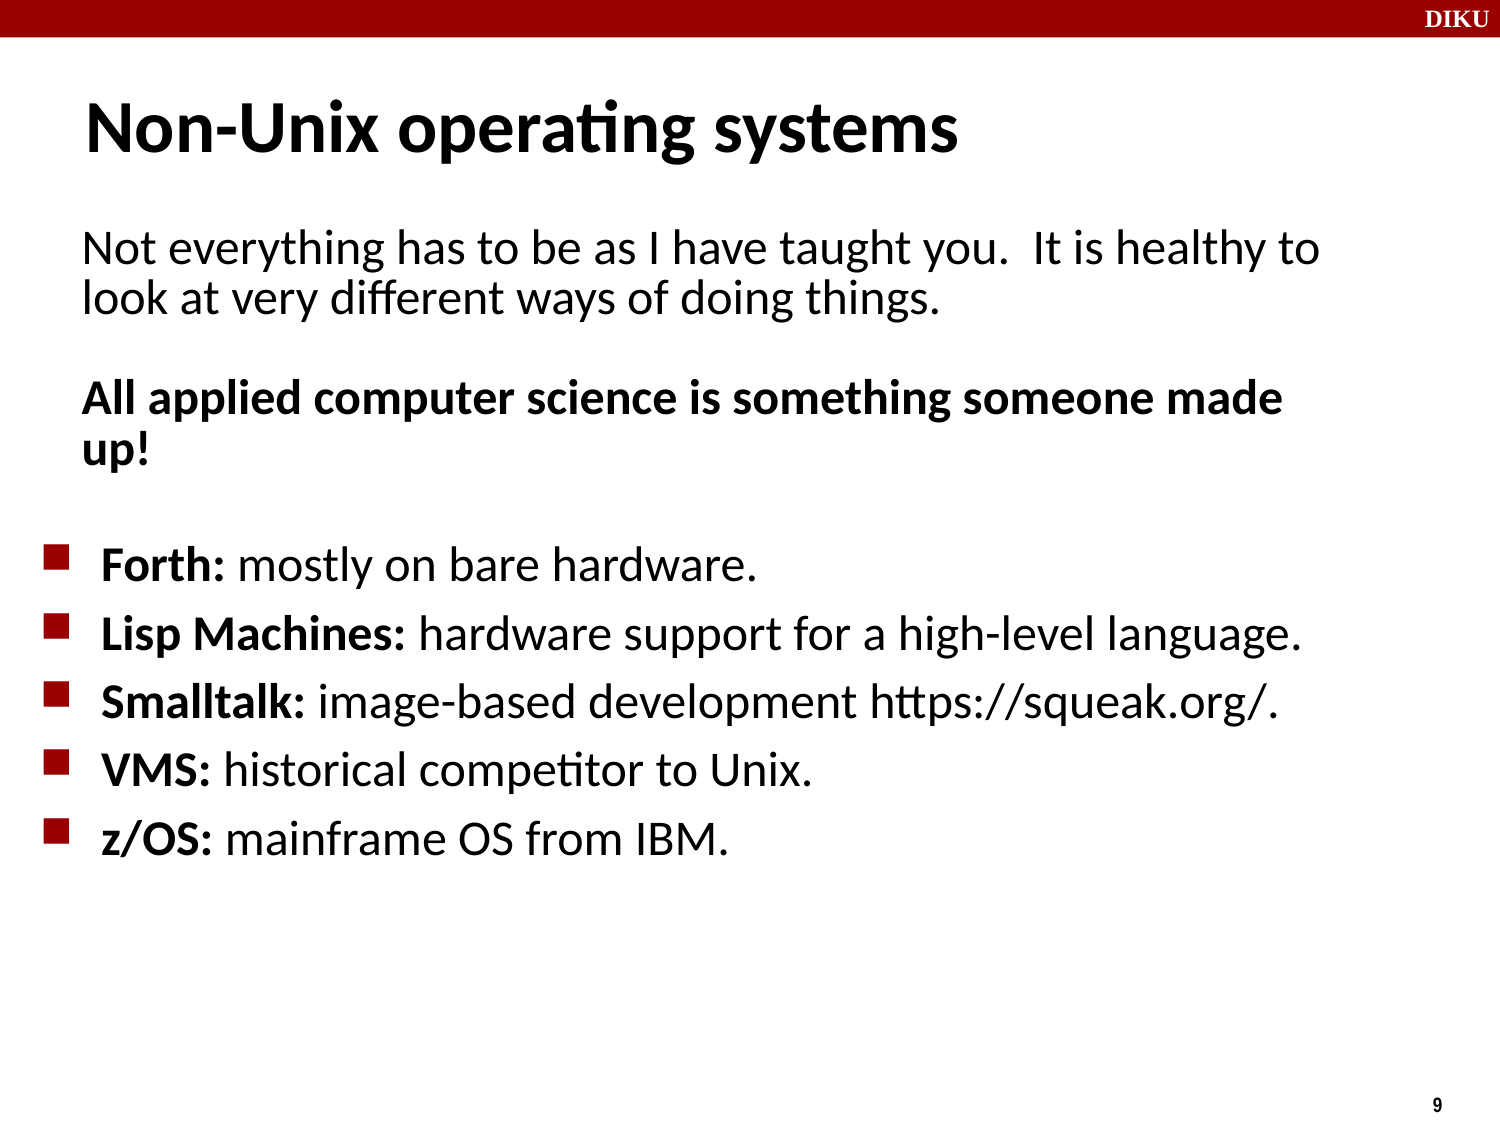

Non-Unix operating systems
Not everything has to be as I have taught you. It is healthy to look at very different ways of doing things.
All applied computer science is something someone made up!
Forth: mostly on bare hardware.
Lisp Machines: hardware support for a high-level language.
Smalltalk: image-based development https://squeak.org/.
VMS: historical competitor to Unix.
z/OS: mainframe OS from IBM.